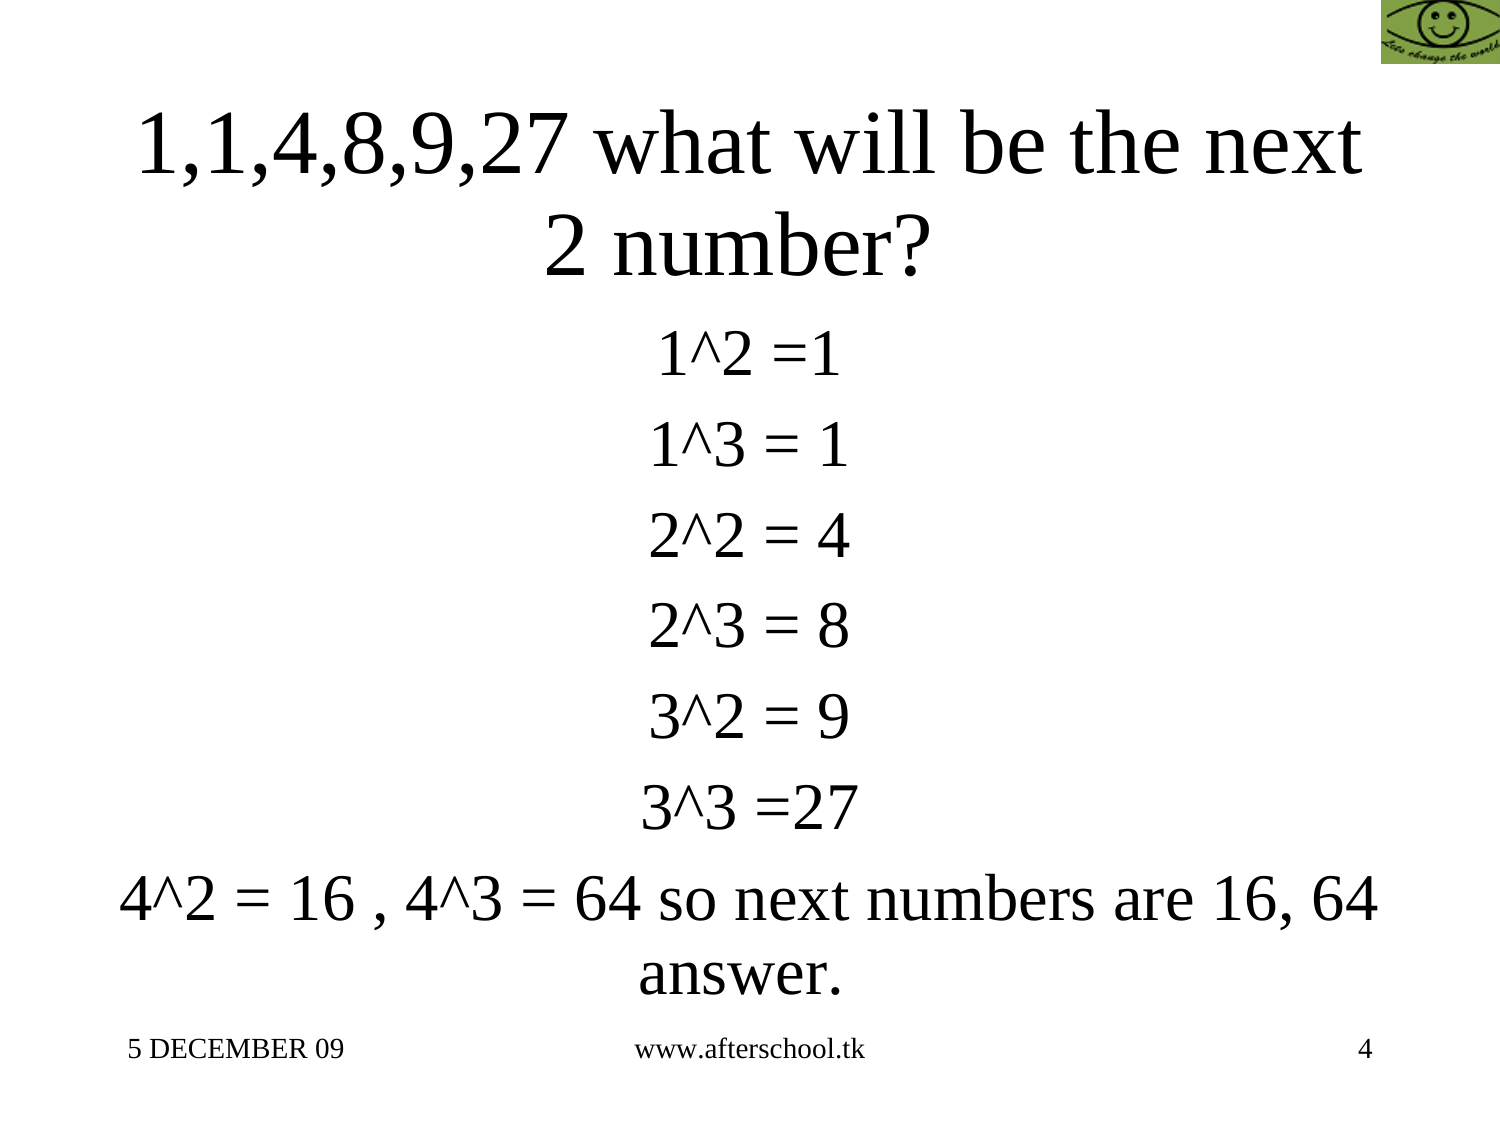

# 1,1,4,8,9,27 what will be the next 2 number?
1^2 =1
1^3 = 1
2^2 = 4
2^3 = 8
3^2 = 9
3^3 =27
4^2 = 16 , 4^3 = 64 so next numbers are 16, 64 answer.
MFI Seminar Jain PG College
AFTERSCHOOOL centre for social entrepreneurship
4